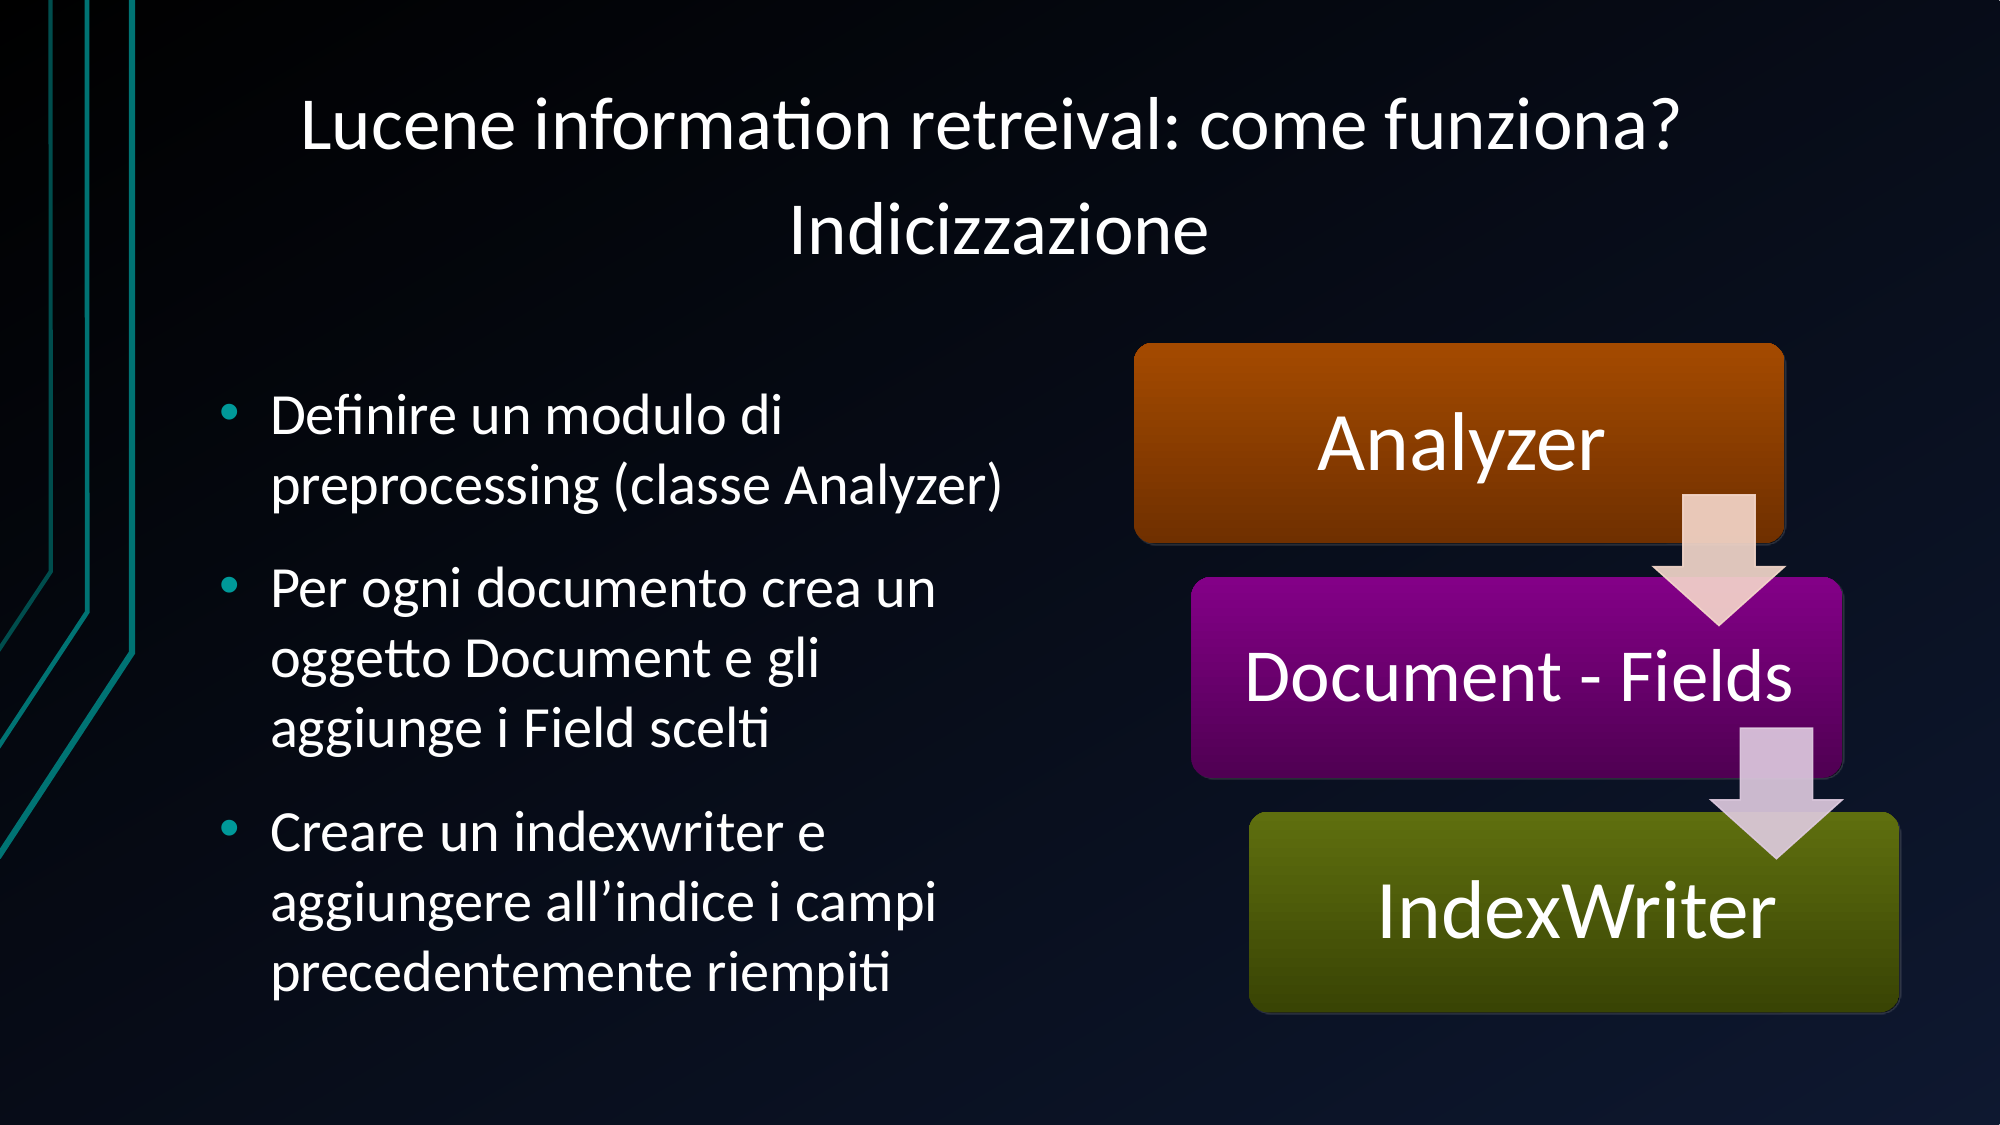

# Lucene information retreival: come funziona?
Indicizzazione
Analyzer
Document - Fields
IndexWriter
Definire un modulo di preprocessing (classe Analyzer)
Per ogni documento crea un oggetto Document e gli aggiunge i Field scelti
Creare un indexwriter e aggiungere all’indice i campi precedentemente riempiti